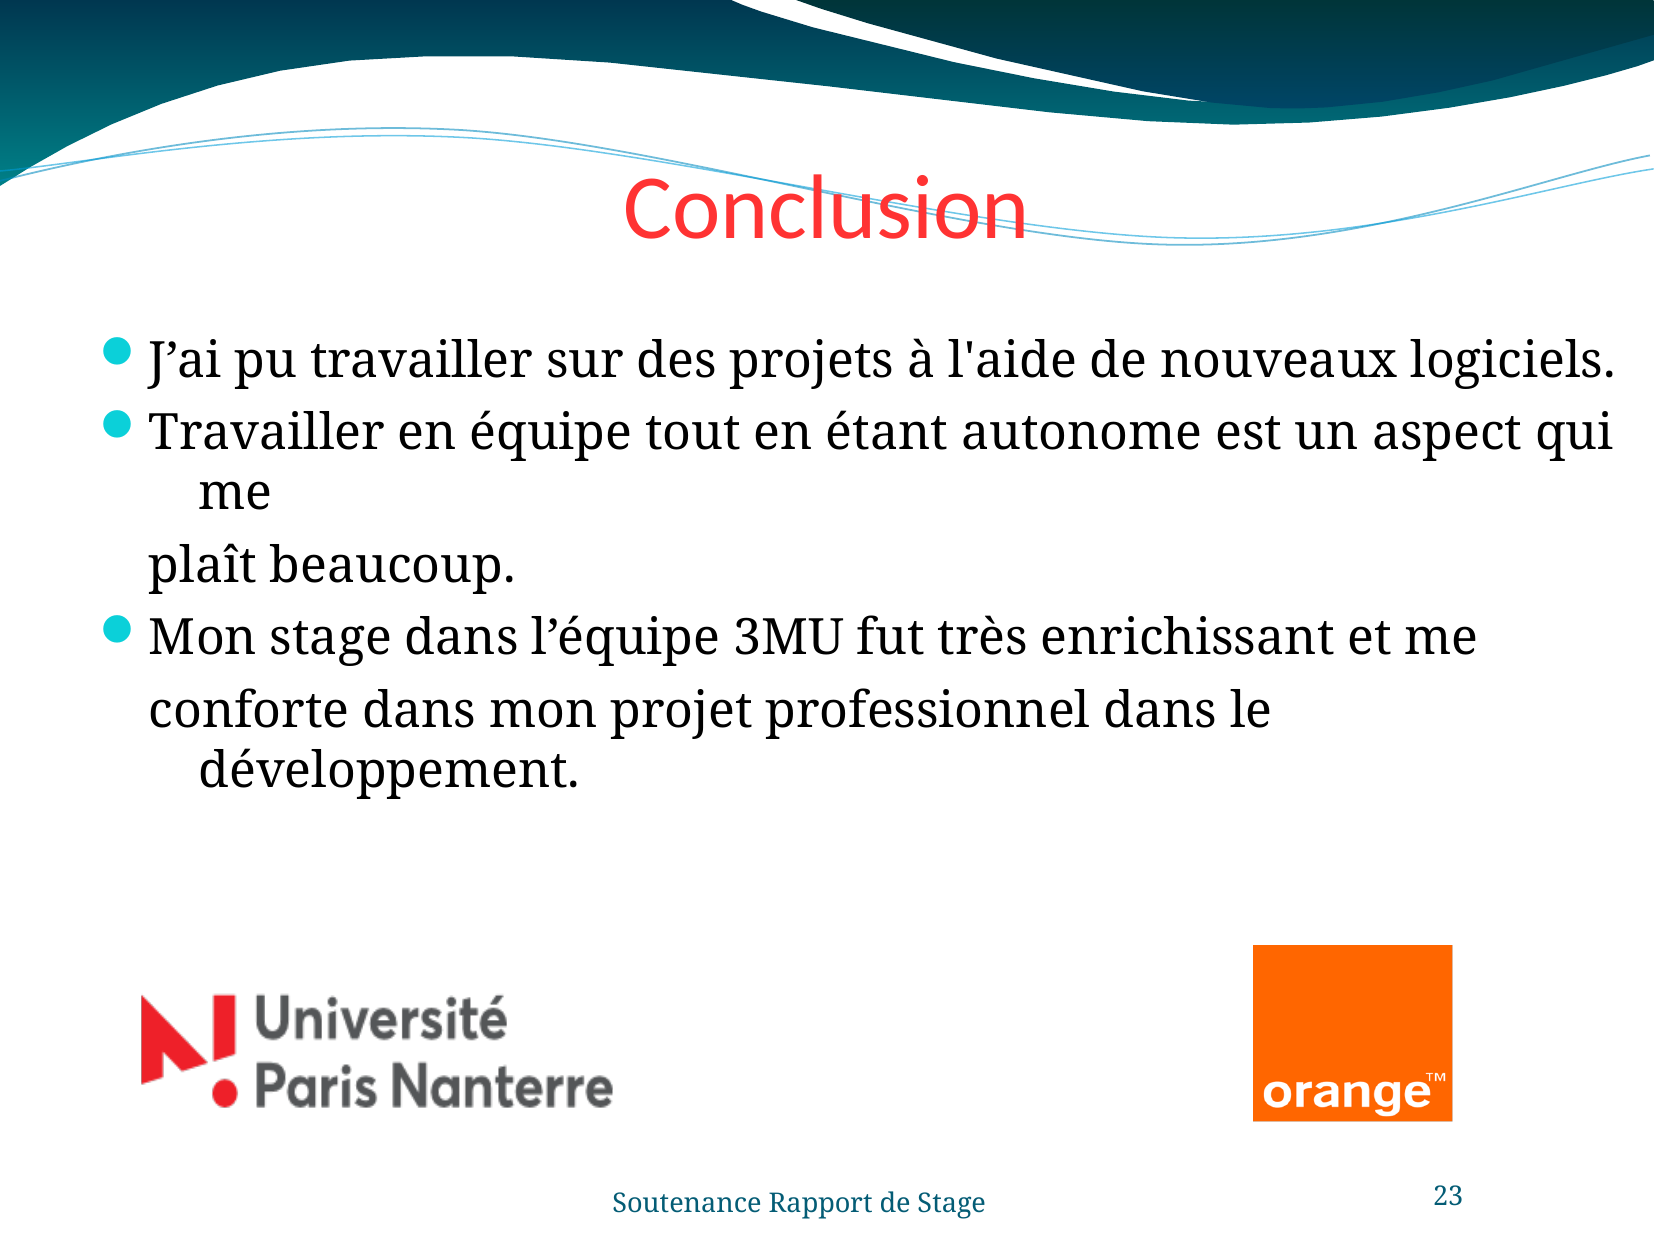

Conclusion
# J’ai pu travailler sur des projets à l'aide de nouveaux logiciels.
Travailler en équipe tout en étant autonome est un aspect qui me
plaît beaucoup.
Mon stage dans l’équipe 3MU fut très enrichissant et me
conforte dans mon projet professionnel dans le développement.
Soutenance Rapport de Stage